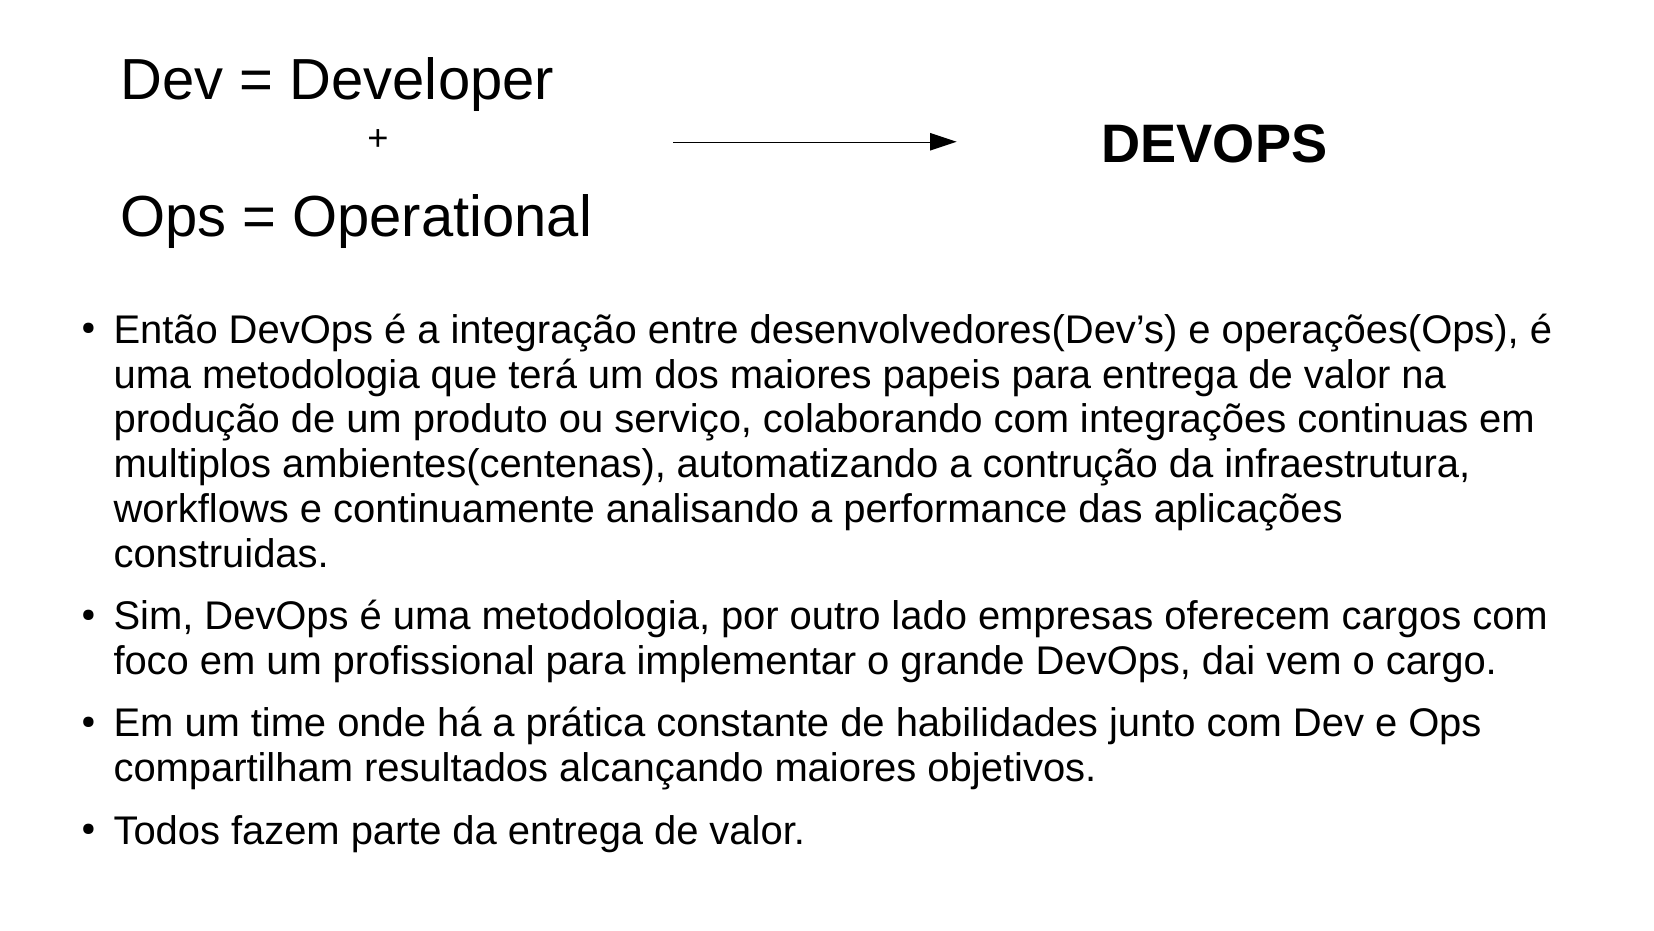

# Dev = Developer
+
Ops = Operational
DEVOPS
Então DevOps é a integração entre desenvolvedores(Dev’s) e operações(Ops), é uma metodologia que terá um dos maiores papeis para entrega de valor na produção de um produto ou serviço, colaborando com integrações continuas em multiplos ambientes(centenas), automatizando a contrução da infraestrutura, workflows e continuamente analisando a performance das aplicações construidas.
Sim, DevOps é uma metodologia, por outro lado empresas oferecem cargos com foco em um profissional para implementar o grande DevOps, dai vem o cargo.
Em um time onde há a prática constante de habilidades junto com Dev e Ops compartilham resultados alcançando maiores objetivos.
Todos fazem parte da entrega de valor.